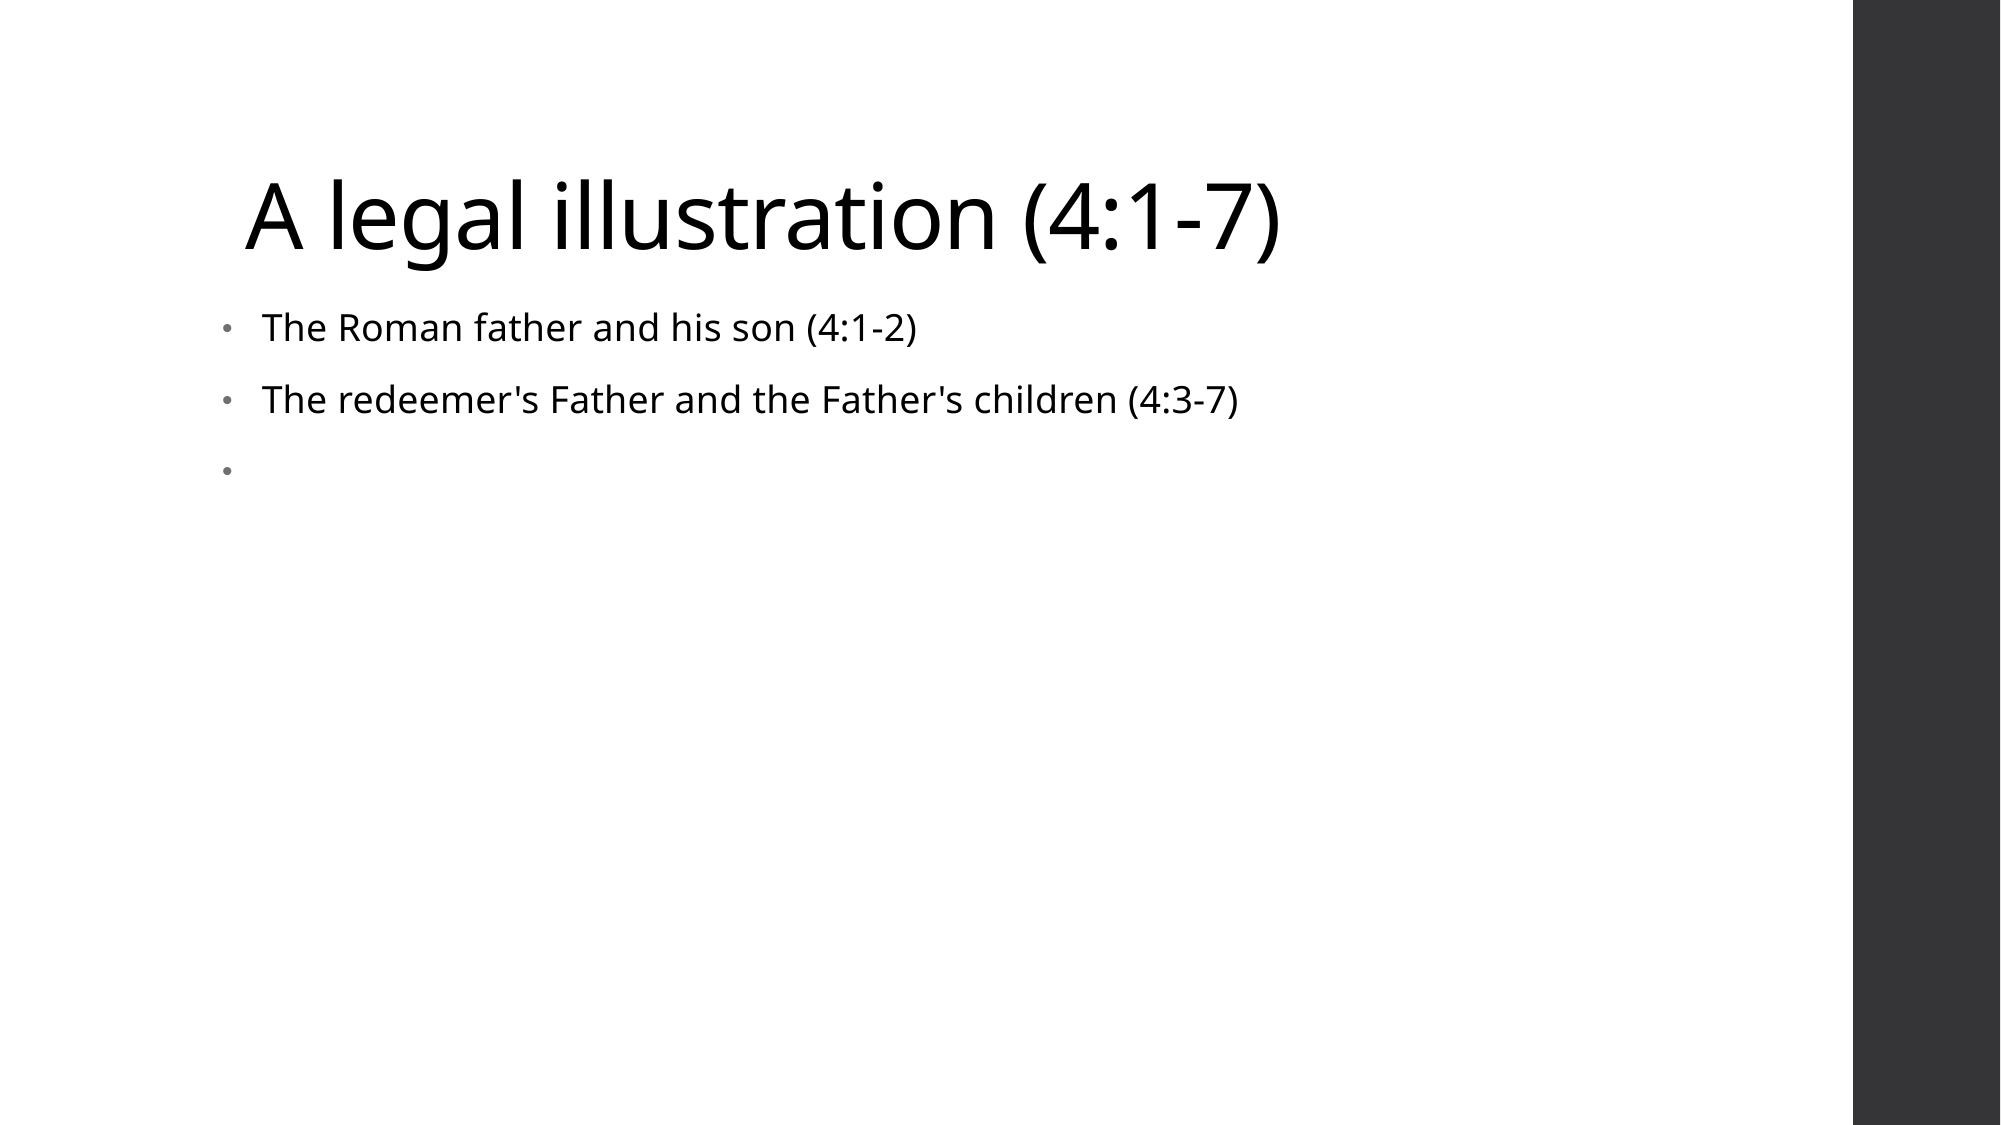

# A legal illustration (4:1-7)
 The Roman father and his son (4:1-2)
 The redeemer's Father and the Father's children (4:3-7)